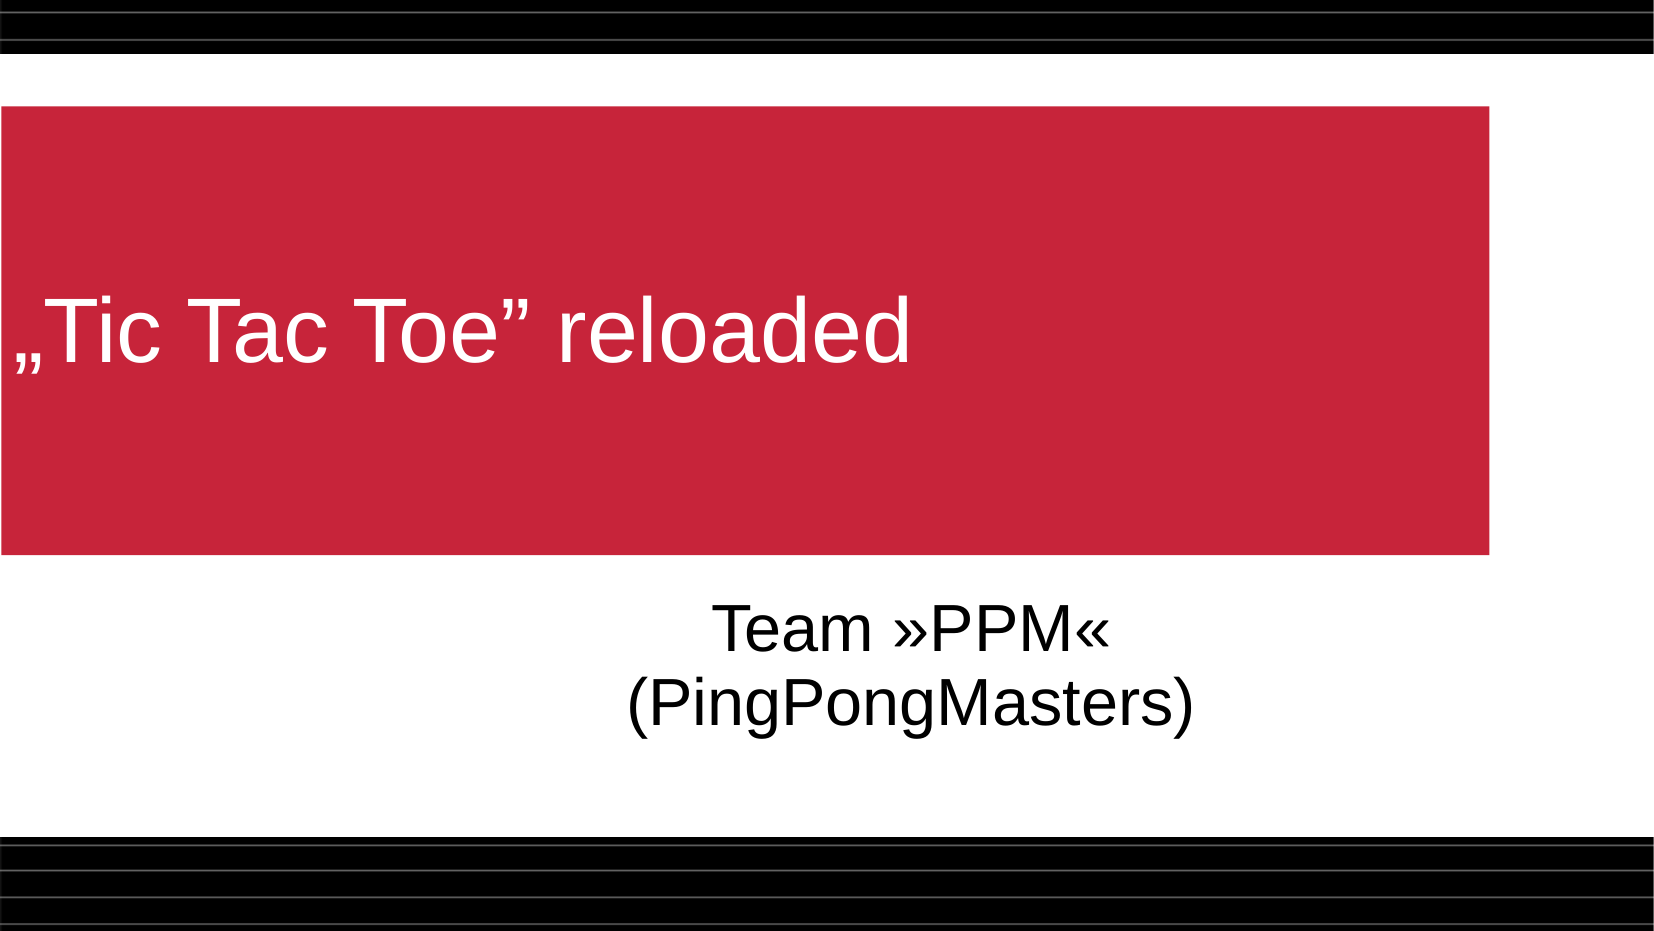

# „Tic Tac Toe” reloaded
Team »PPM« (PingPongMasters)